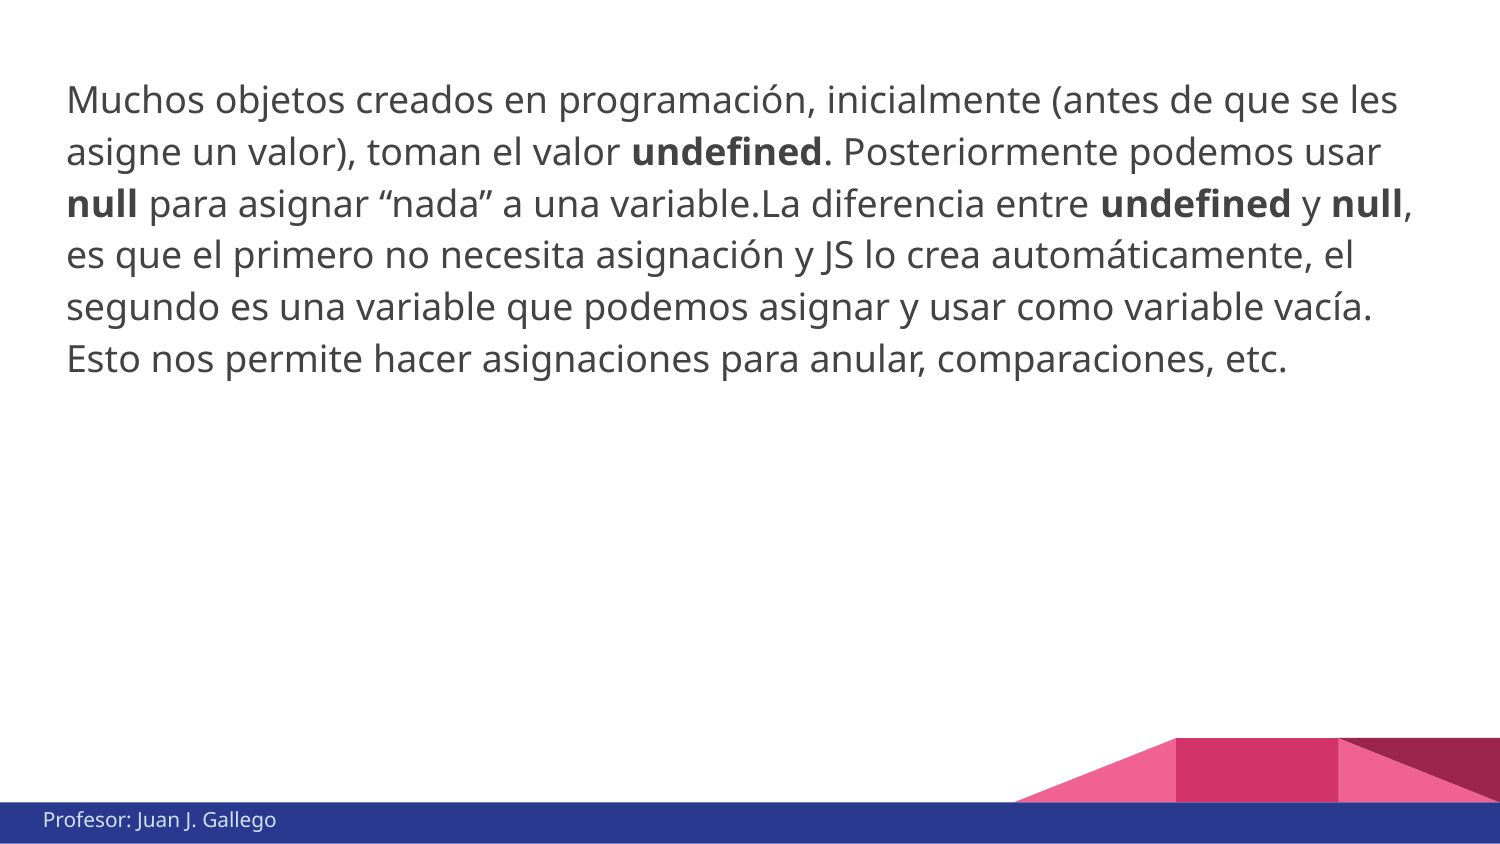

# Muchos objetos creados en programación, inicialmente (antes de que se les asigne un valor), toman el valor undefined. Posteriormente podemos usar null para asignar “nada” a una variable.La diferencia entre undefined y null, es que el primero no necesita asignación y JS lo crea automáticamente, el segundo es una variable que podemos asignar y usar como variable vacía. Esto nos permite hacer asignaciones para anular, comparaciones, etc.